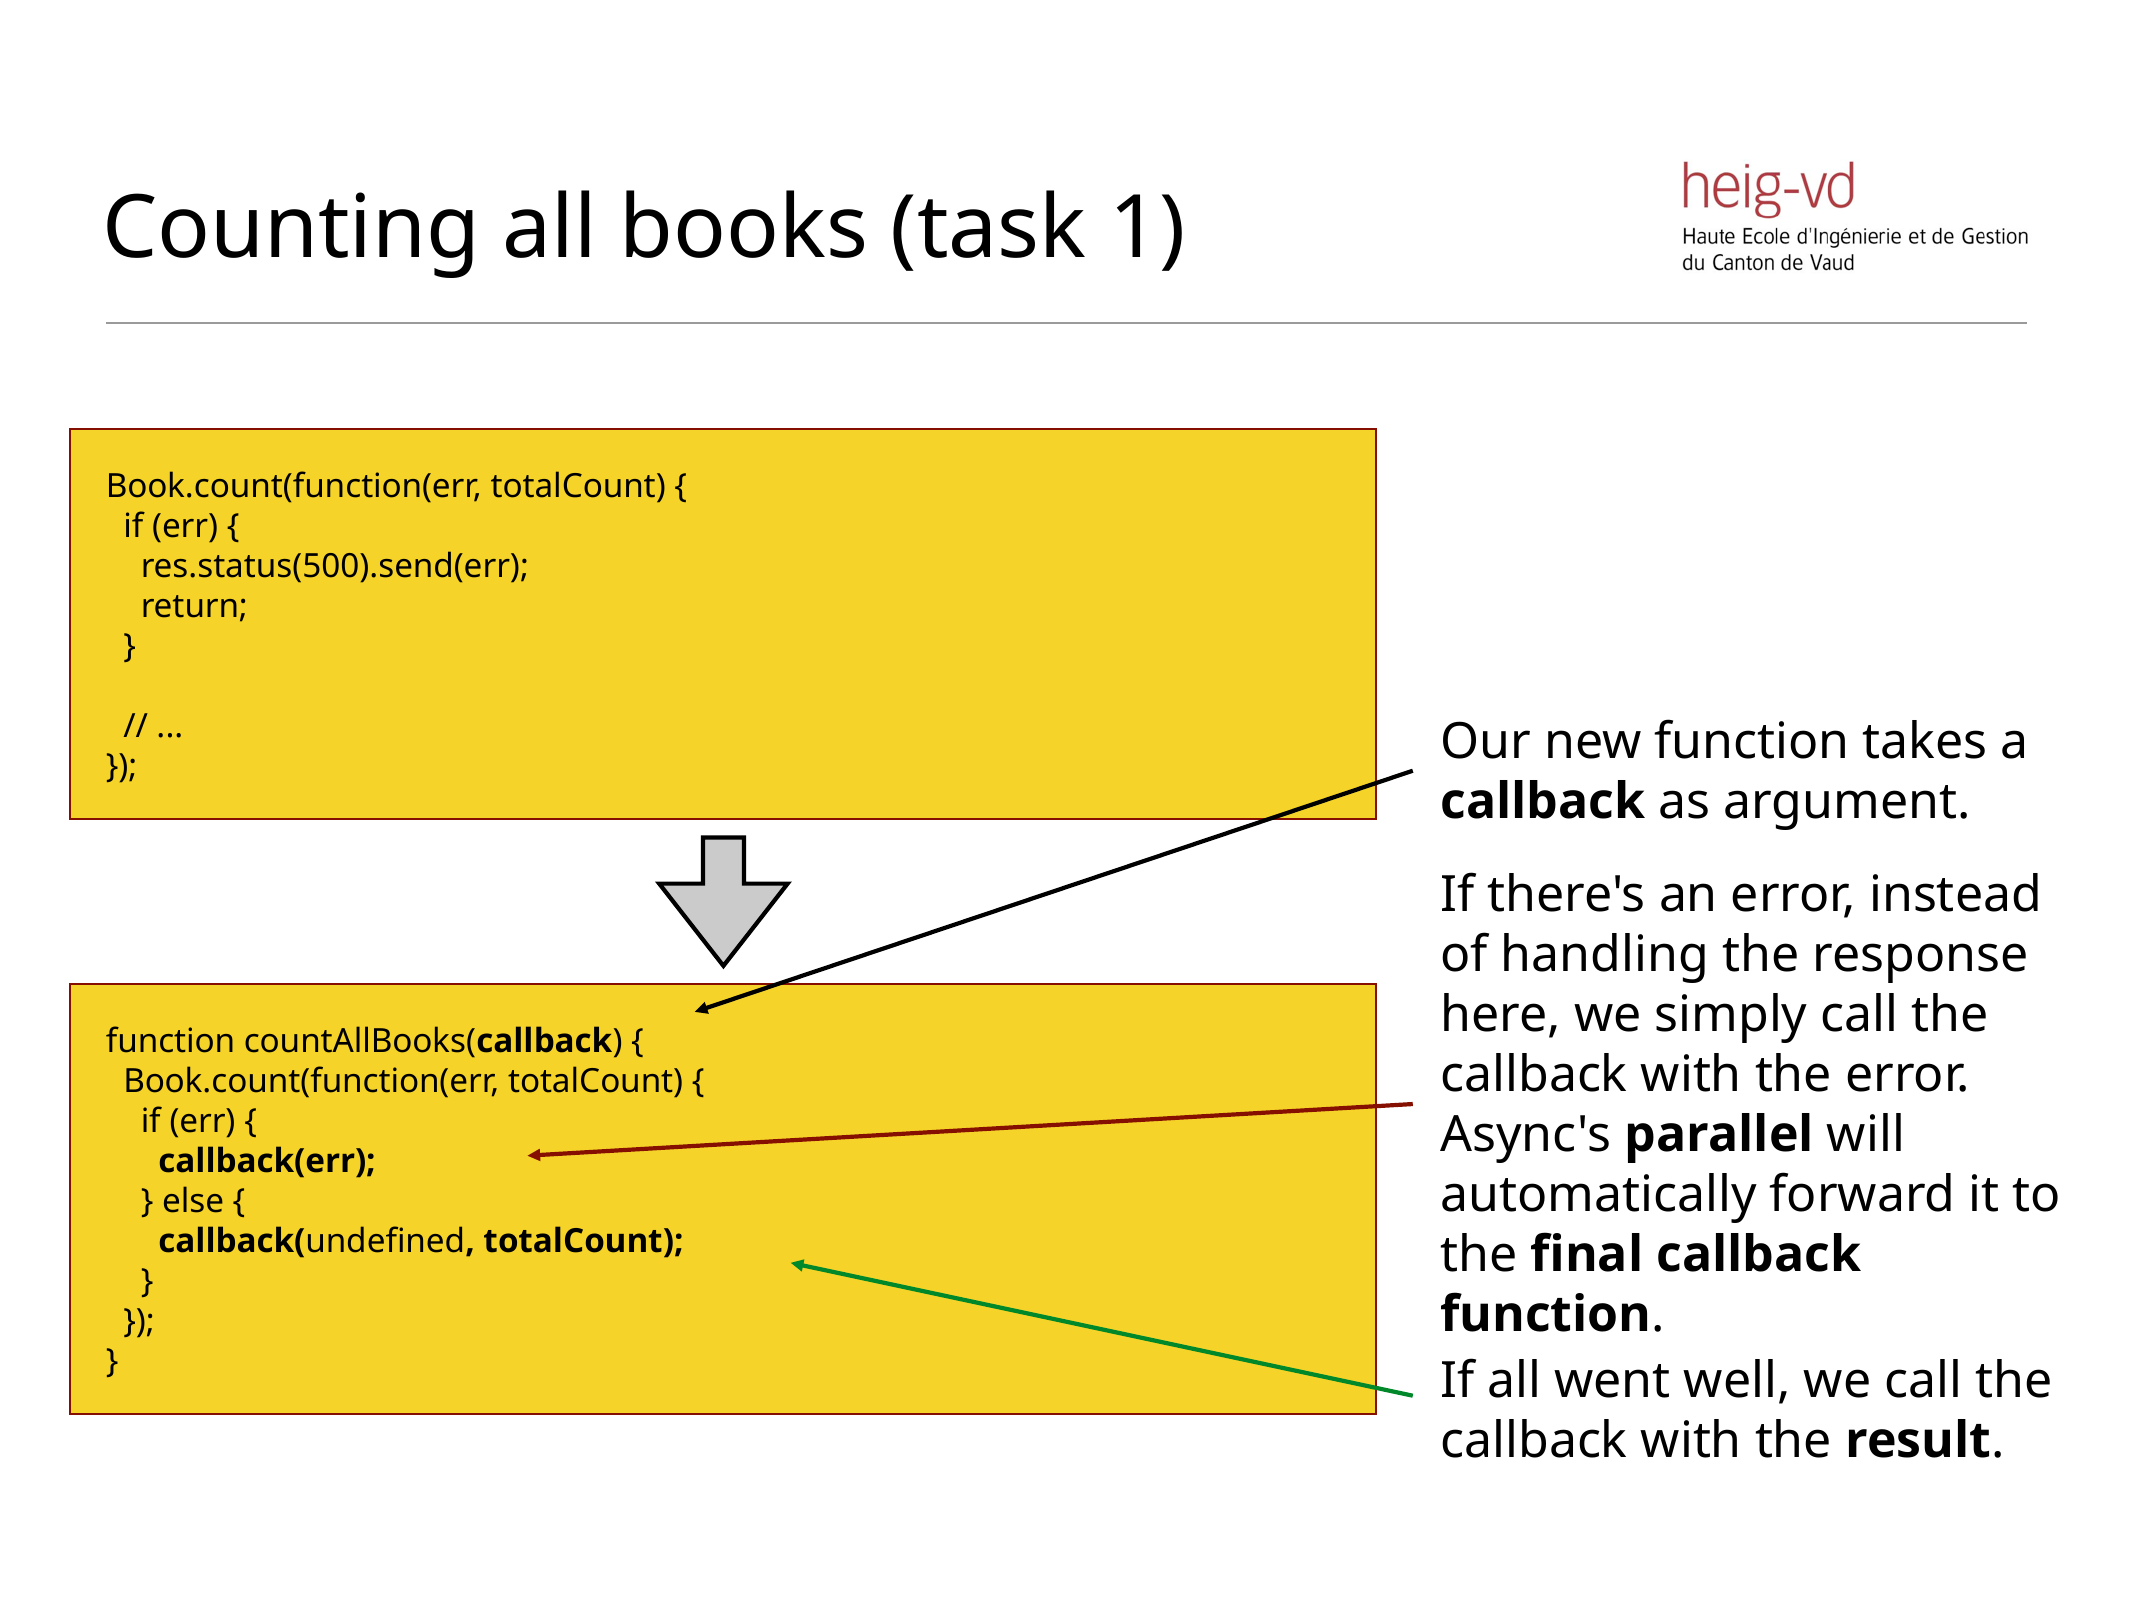

# Counting all books (task 1)
Book.count(function(err, totalCount) {
 if (err) {
 res.status(500).send(err);
 return;
 }
 // ...
});
Our new function takes a callback as argument.
If there's an error, instead of handling the response here, we simply call the callback with the error. Async's parallel will automatically forward it to the final callback function.
function countAllBooks(callback) {
 Book.count(function(err, totalCount) {
 if (err) {
 callback(err);
 } else {
 callback(undefined, totalCount);
 }
 });
}
If all went well, we call the callback with the result.